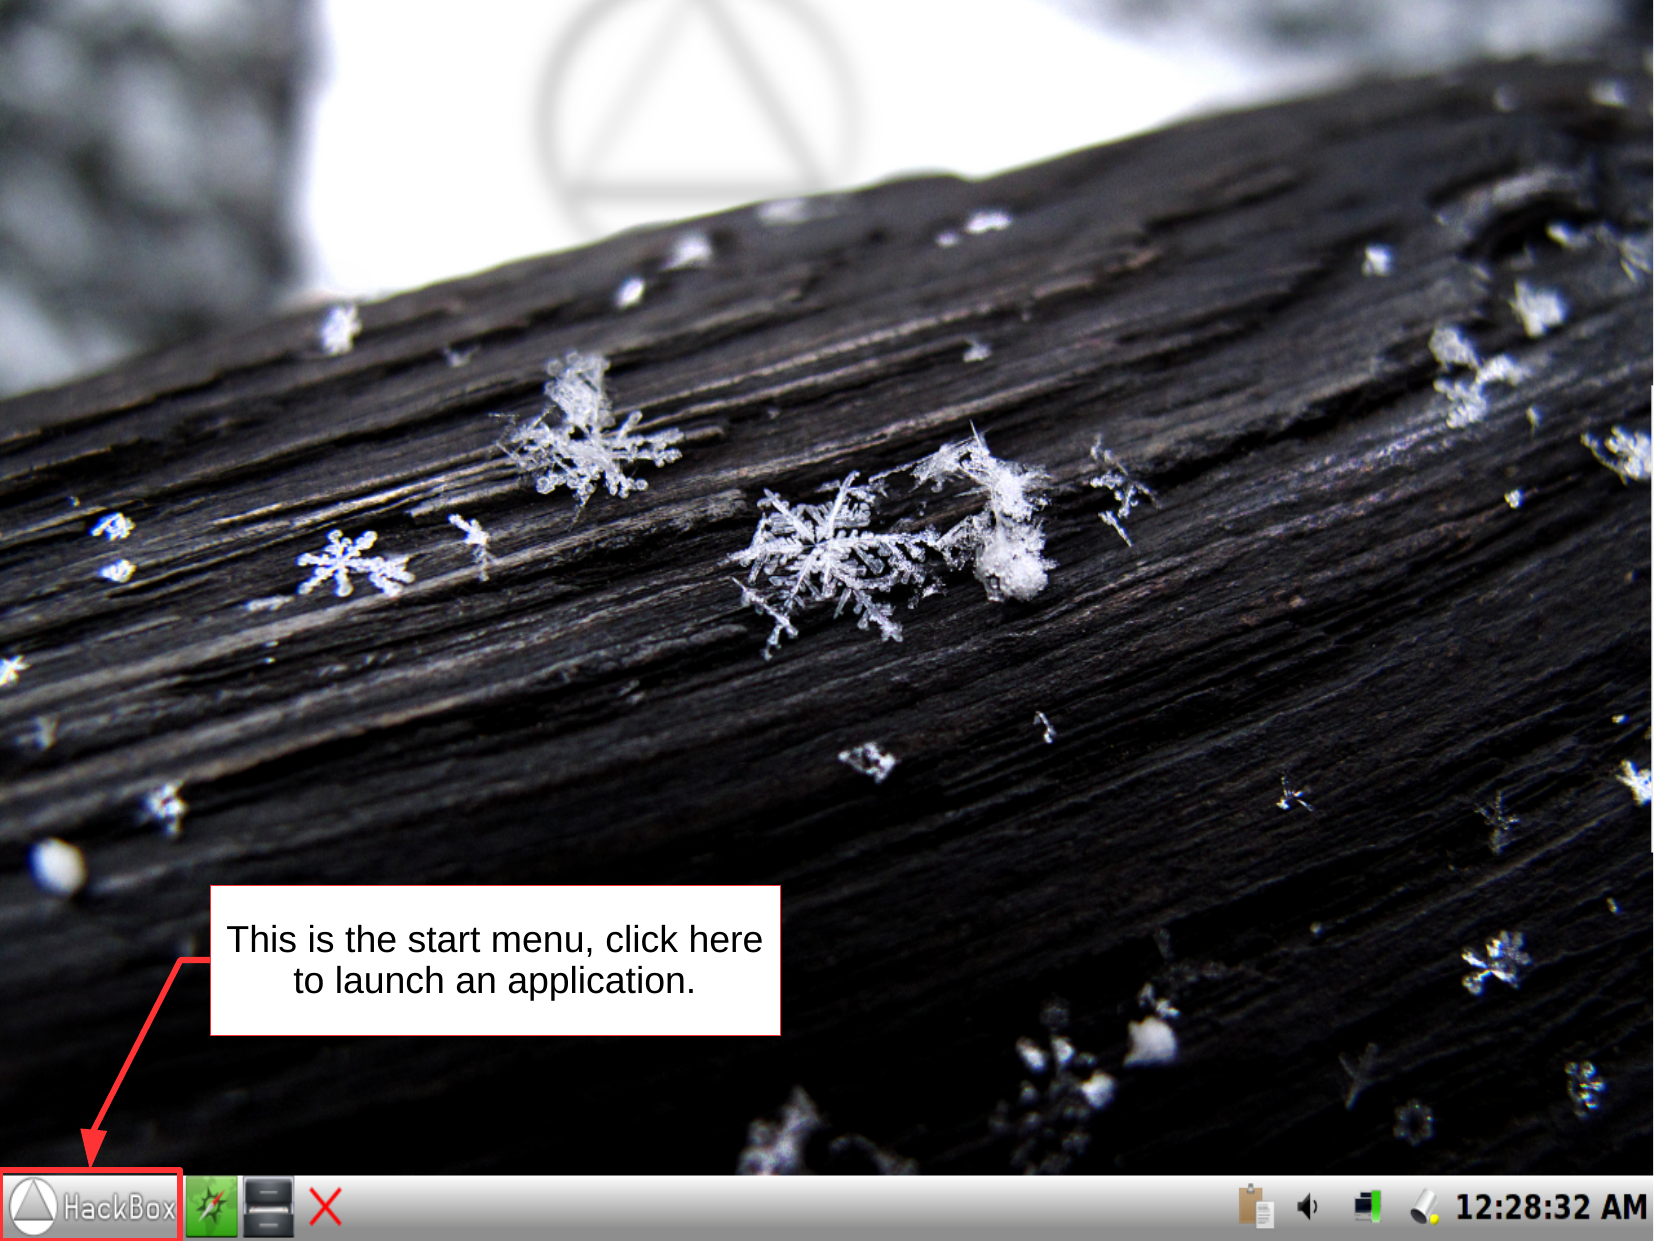

This is the start menu, click here to launch an application.